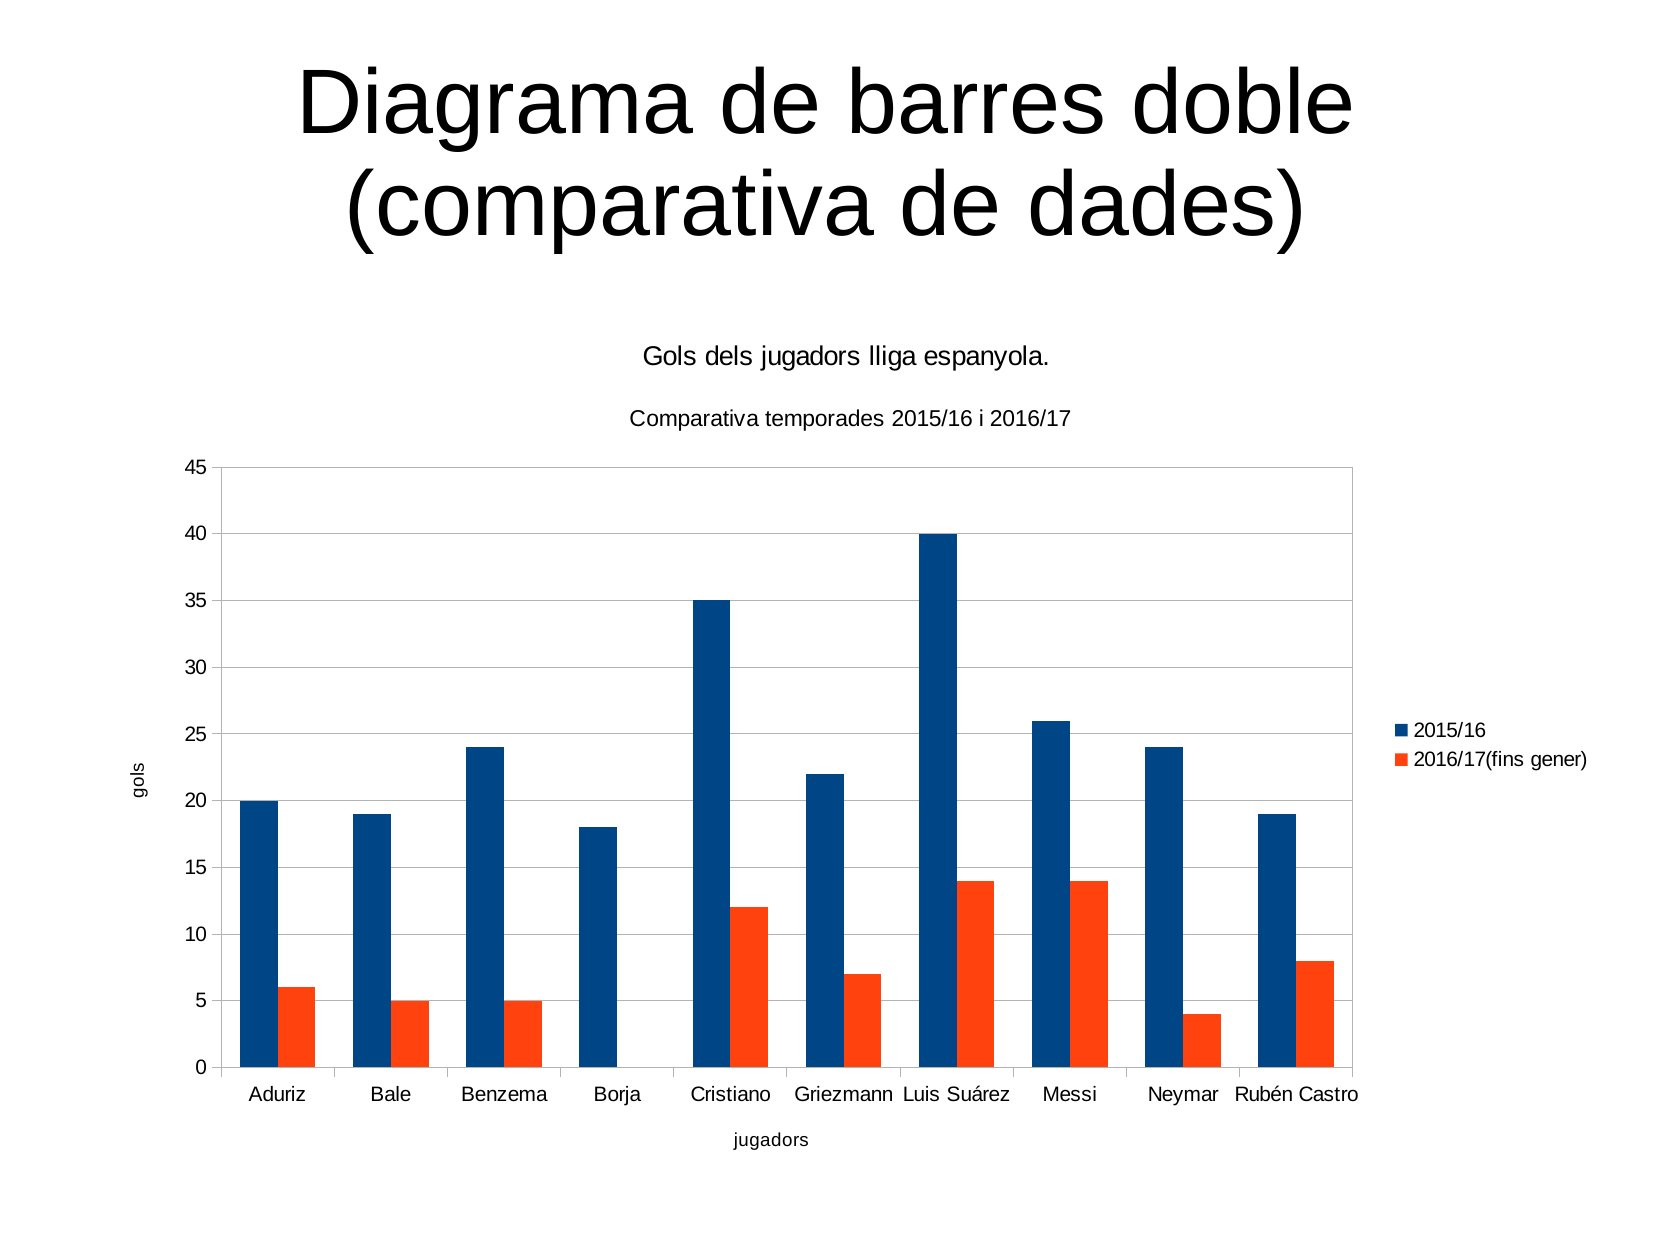

# Diagrama de barres doble (comparativa de dades)
### Chart: Gols dels jugadors lliga espanyola.
Comparativa temporades 2015/16 i 2016/17
| Category | 2015/16 | 2016/17(fins gener) |
|---|---|---|
| Aduriz | 20.0 | 6.0 |
| Bale | 19.0 | 5.0 |
| Benzema | 24.0 | 5.0 |
| Borja | 18.0 | None |
| Cristiano | 35.0 | 12.0 |
| Griezmann | 22.0 | 7.0 |
| Luis Suárez | 40.0 | 14.0 |
| Messi | 26.0 | 14.0 |
| Neymar | 24.0 | 4.0 |
| Rubén Castro | 19.0 | 8.0 |